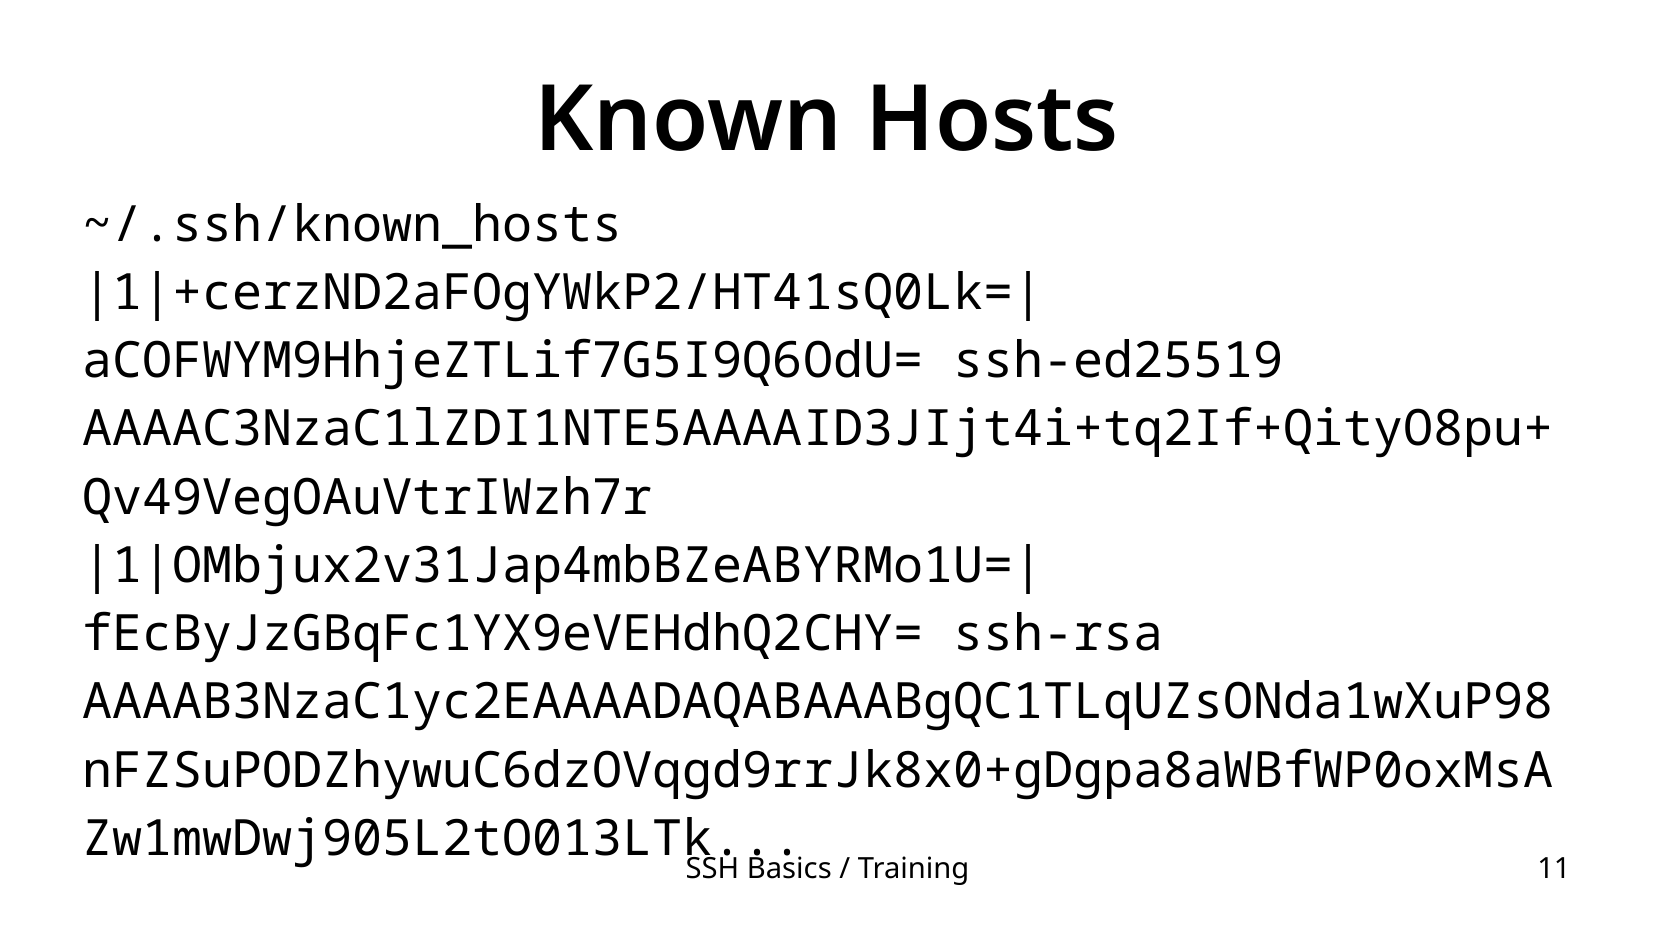

# Known Hosts
~/.ssh/known_hosts
|1|+cerzND2aFOgYWkP2/HT41sQ0Lk=|aCOFWYM9HhjeZTLif7G5I9Q6OdU= ssh-ed25519 AAAAC3NzaC1lZDI1NTE5AAAAID3JIjt4i+tq2If+QityO8pu+Qv49VegOAuVtrIWzh7r
|1|OMbjux2v31Jap4mbBZeABYRMo1U=|fEcByJzGBqFc1YX9eVEHdhQ2CHY= ssh-rsa AAAAB3NzaC1yc2EAAAADAQABAAABgQC1TLqUZsONda1wXuP98nFZSuPODZhywuC6dzOVqgd9rrJk8x0+gDgpa8aWBfWP0oxMsAZw1mwDwj905L2tO013LTk...
SSH Basics / Training
11